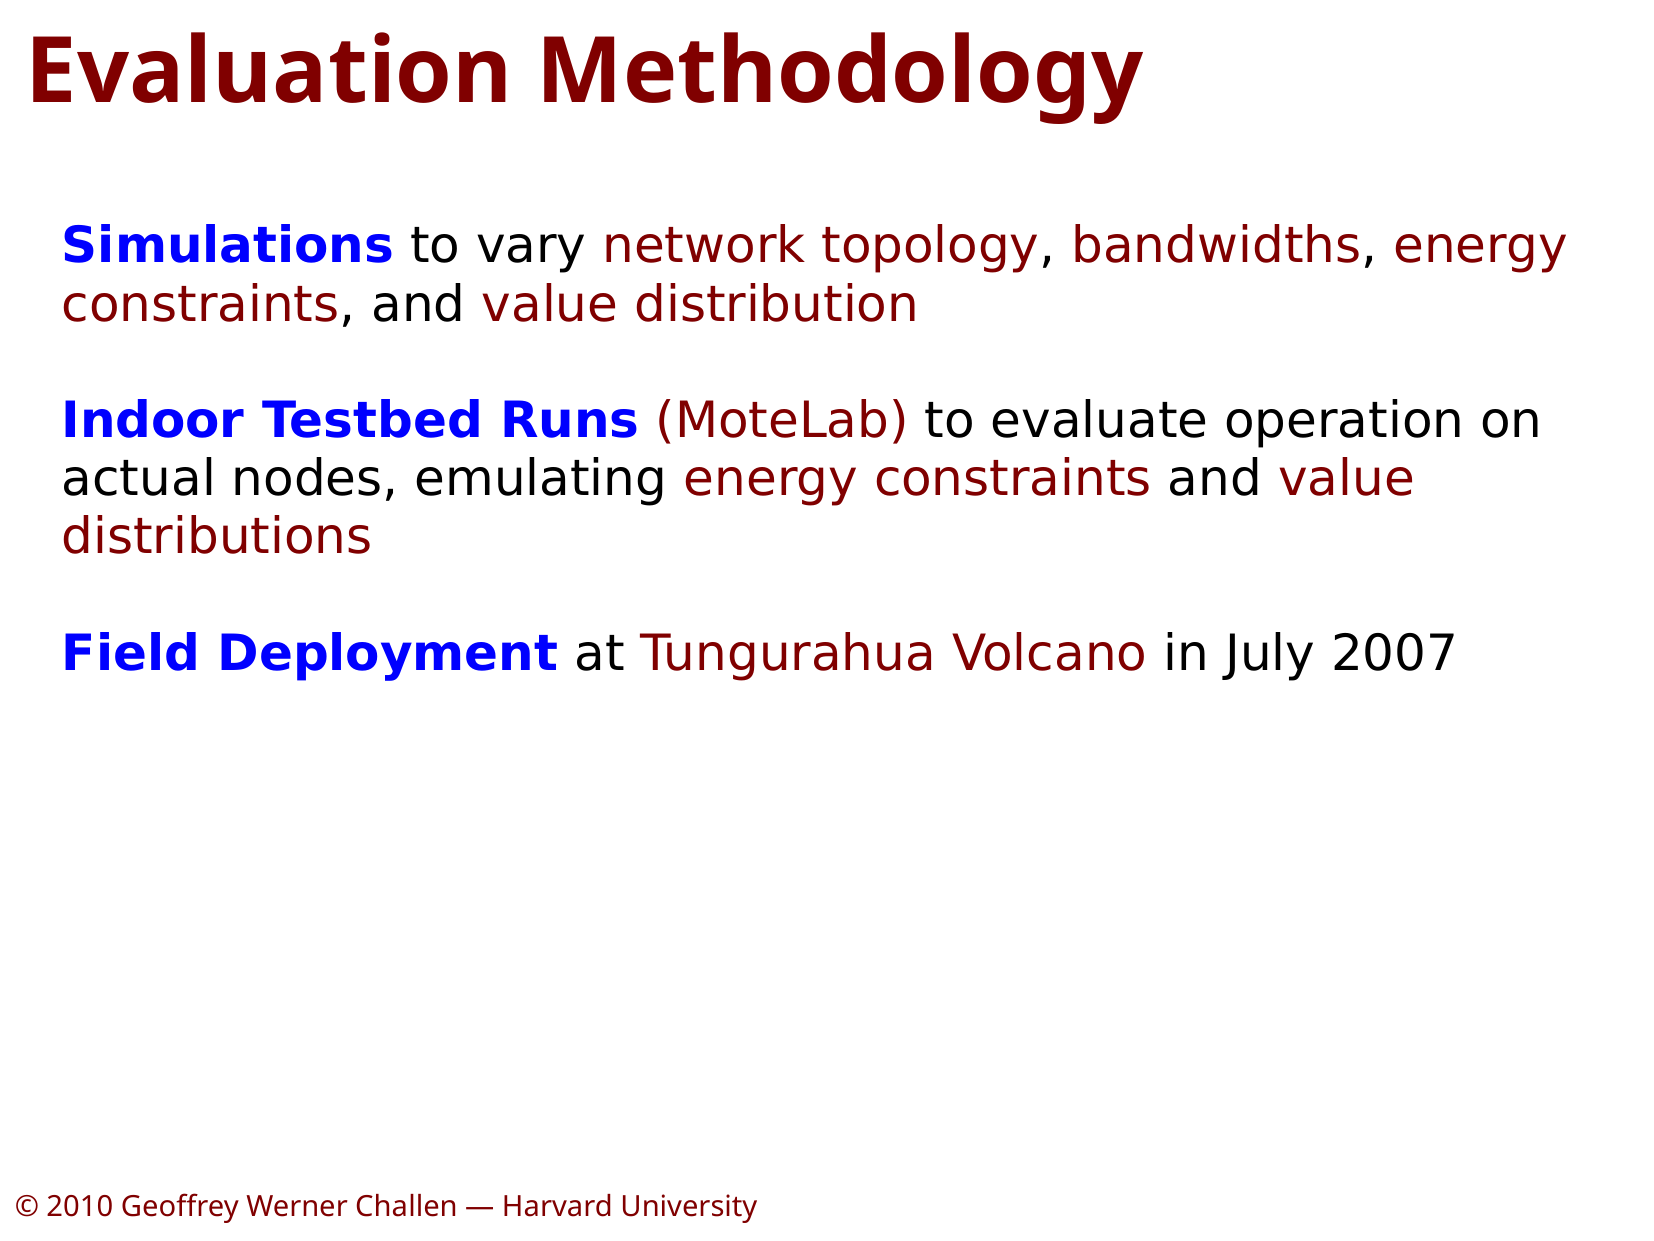

# Evaluation Methodology
Simulations to vary network topology, bandwidths, energy constraints, and value distribution
Indoor Testbed Runs (MoteLab) to evaluate operation on actual nodes, emulating energy constraints and value distributions
Field Deployment at Tungurahua Volcano in July 2007